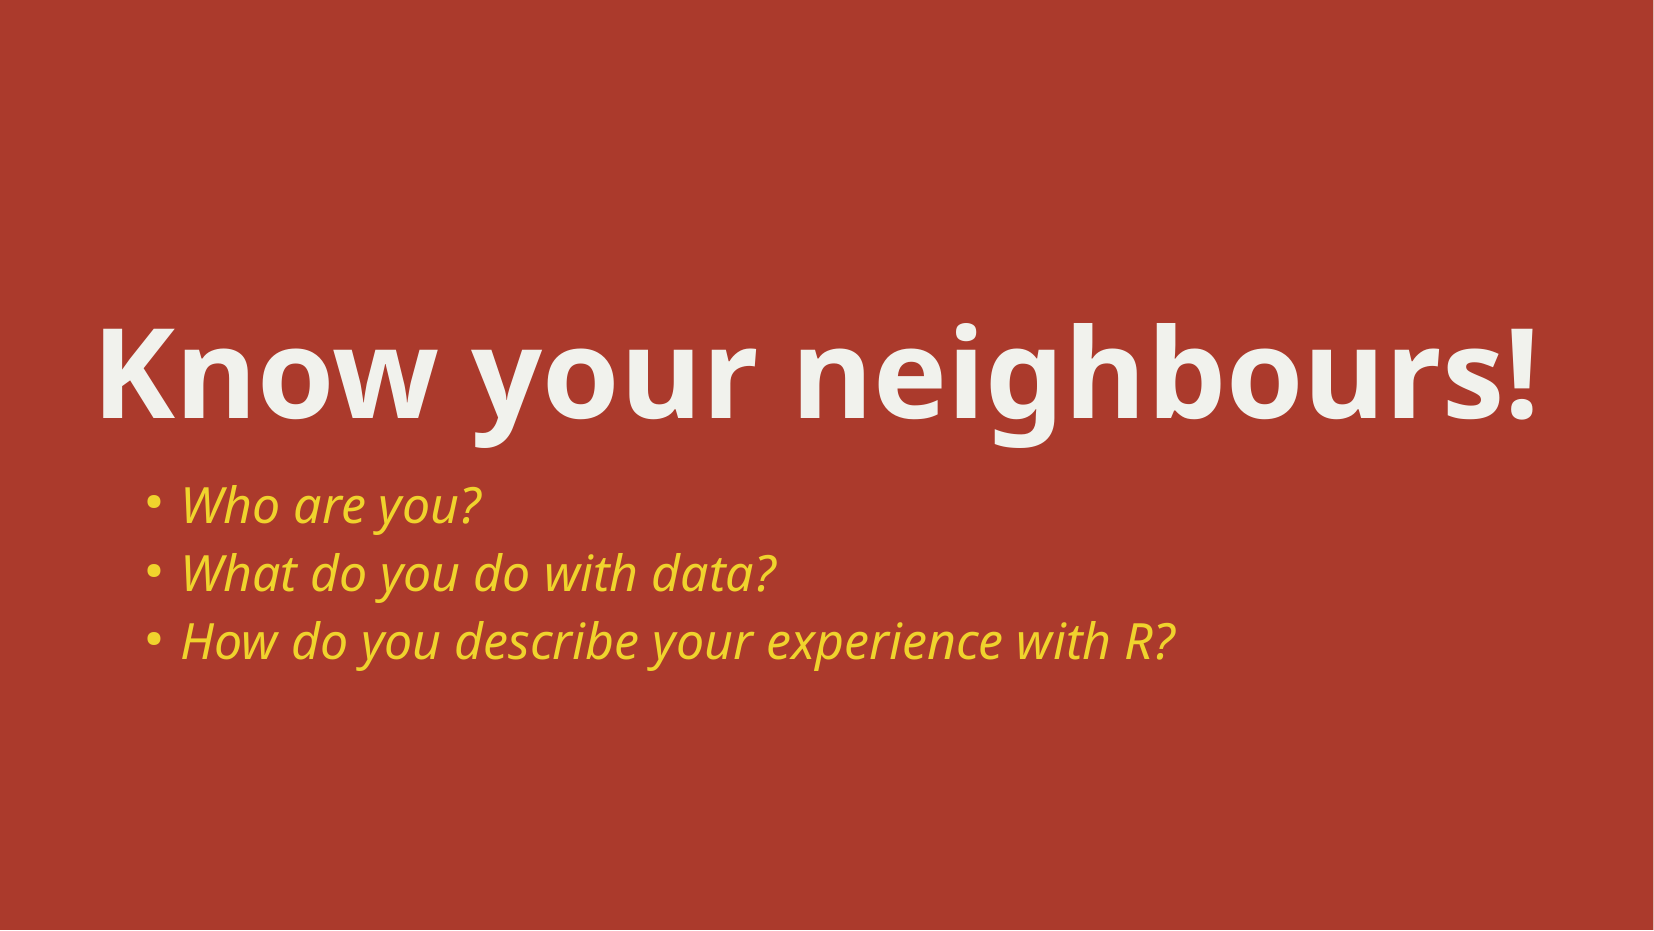

Know your neighbours!
Who are you?
What do you do with data?
How do you describe your experience with R?